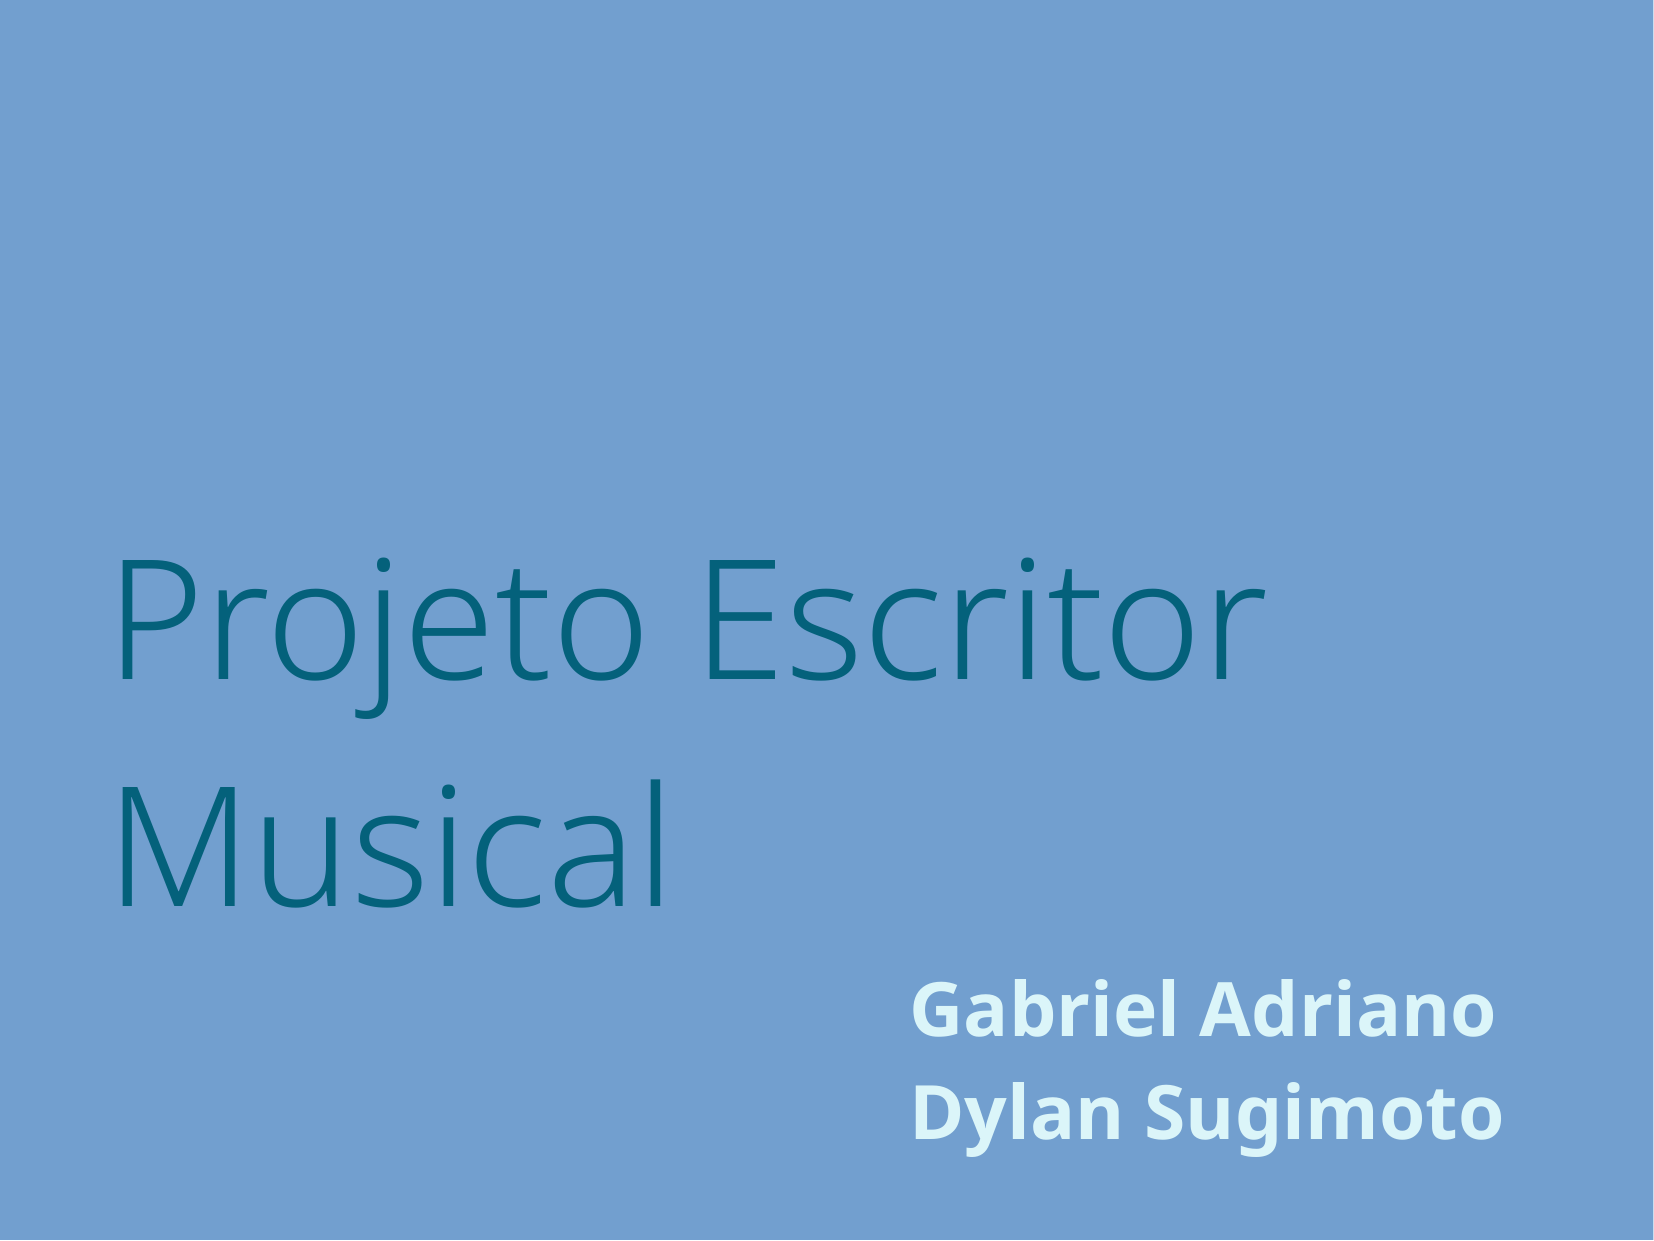

# Projeto Escritor Musical
Gabriel Adriano
Dylan Sugimoto